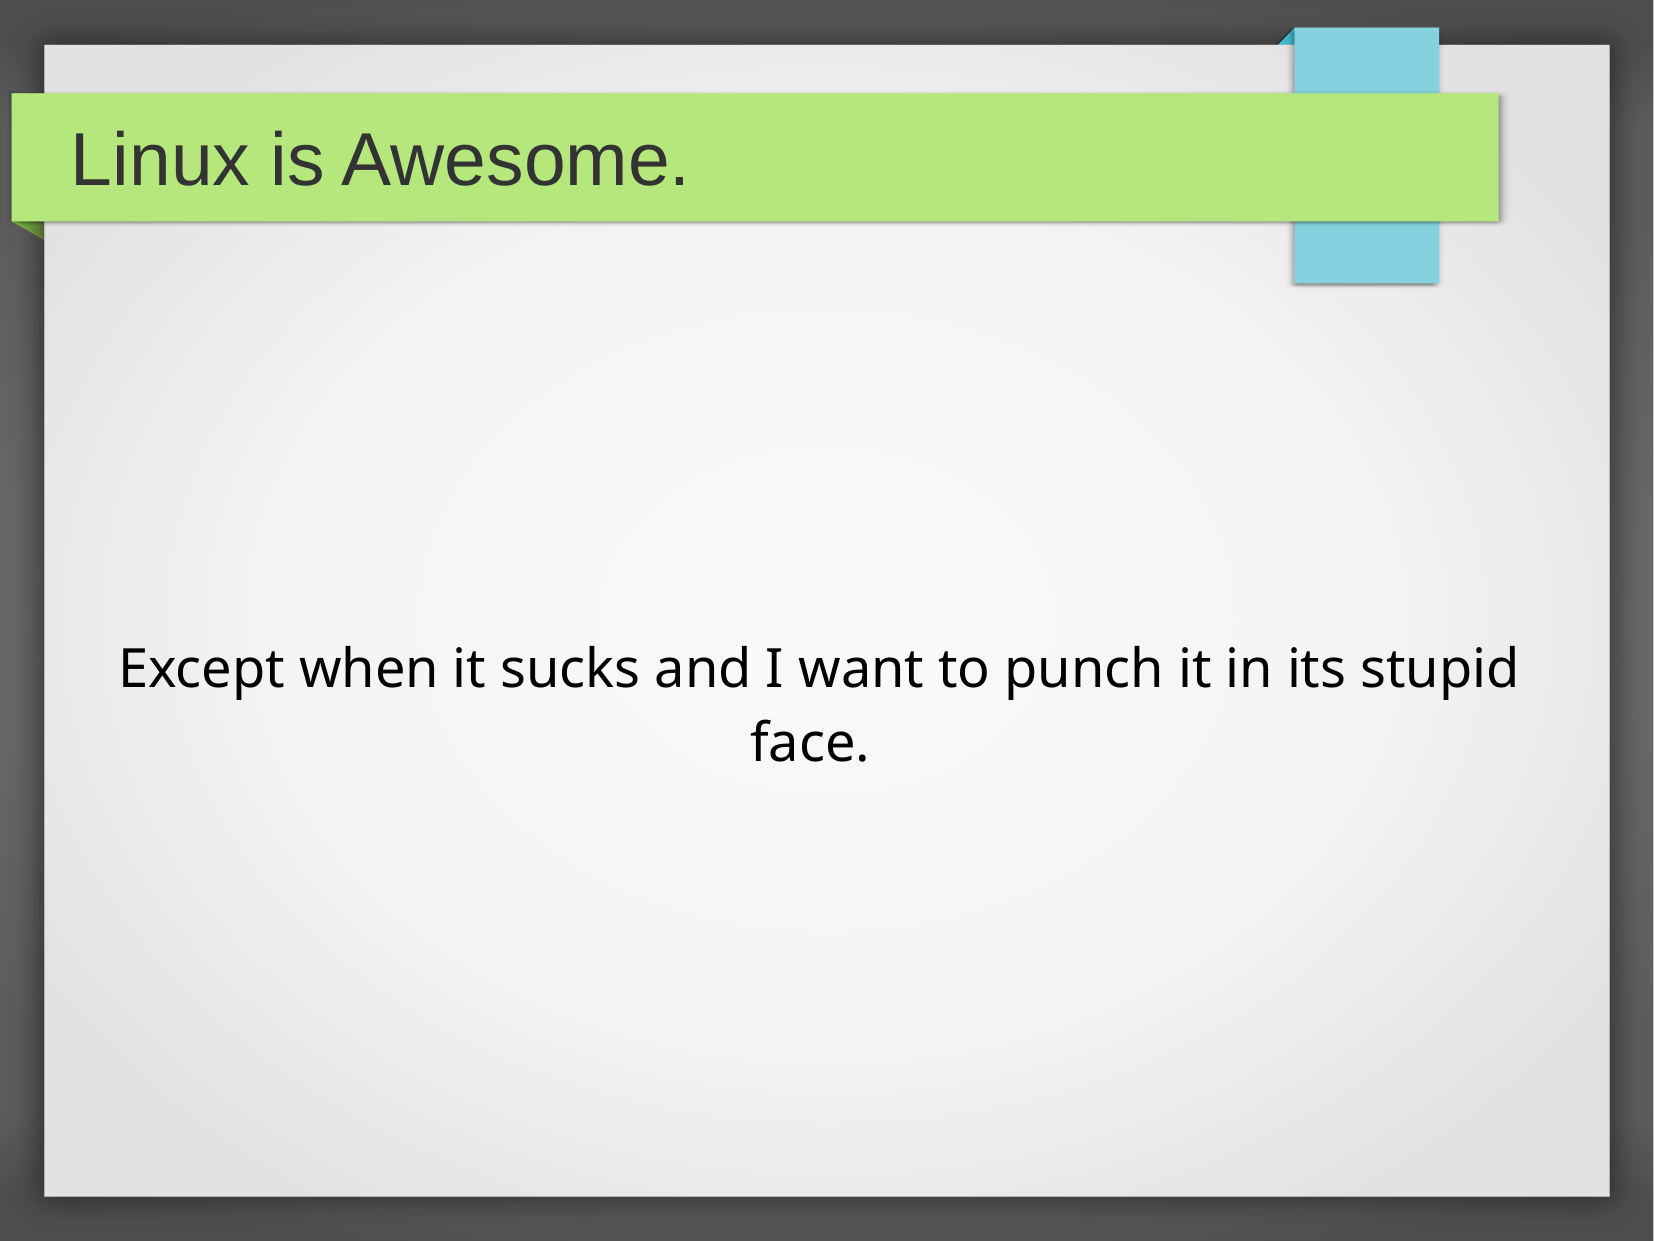

# Linux is Awesome.
Except when it sucks and I want to punch it in its stupid face.